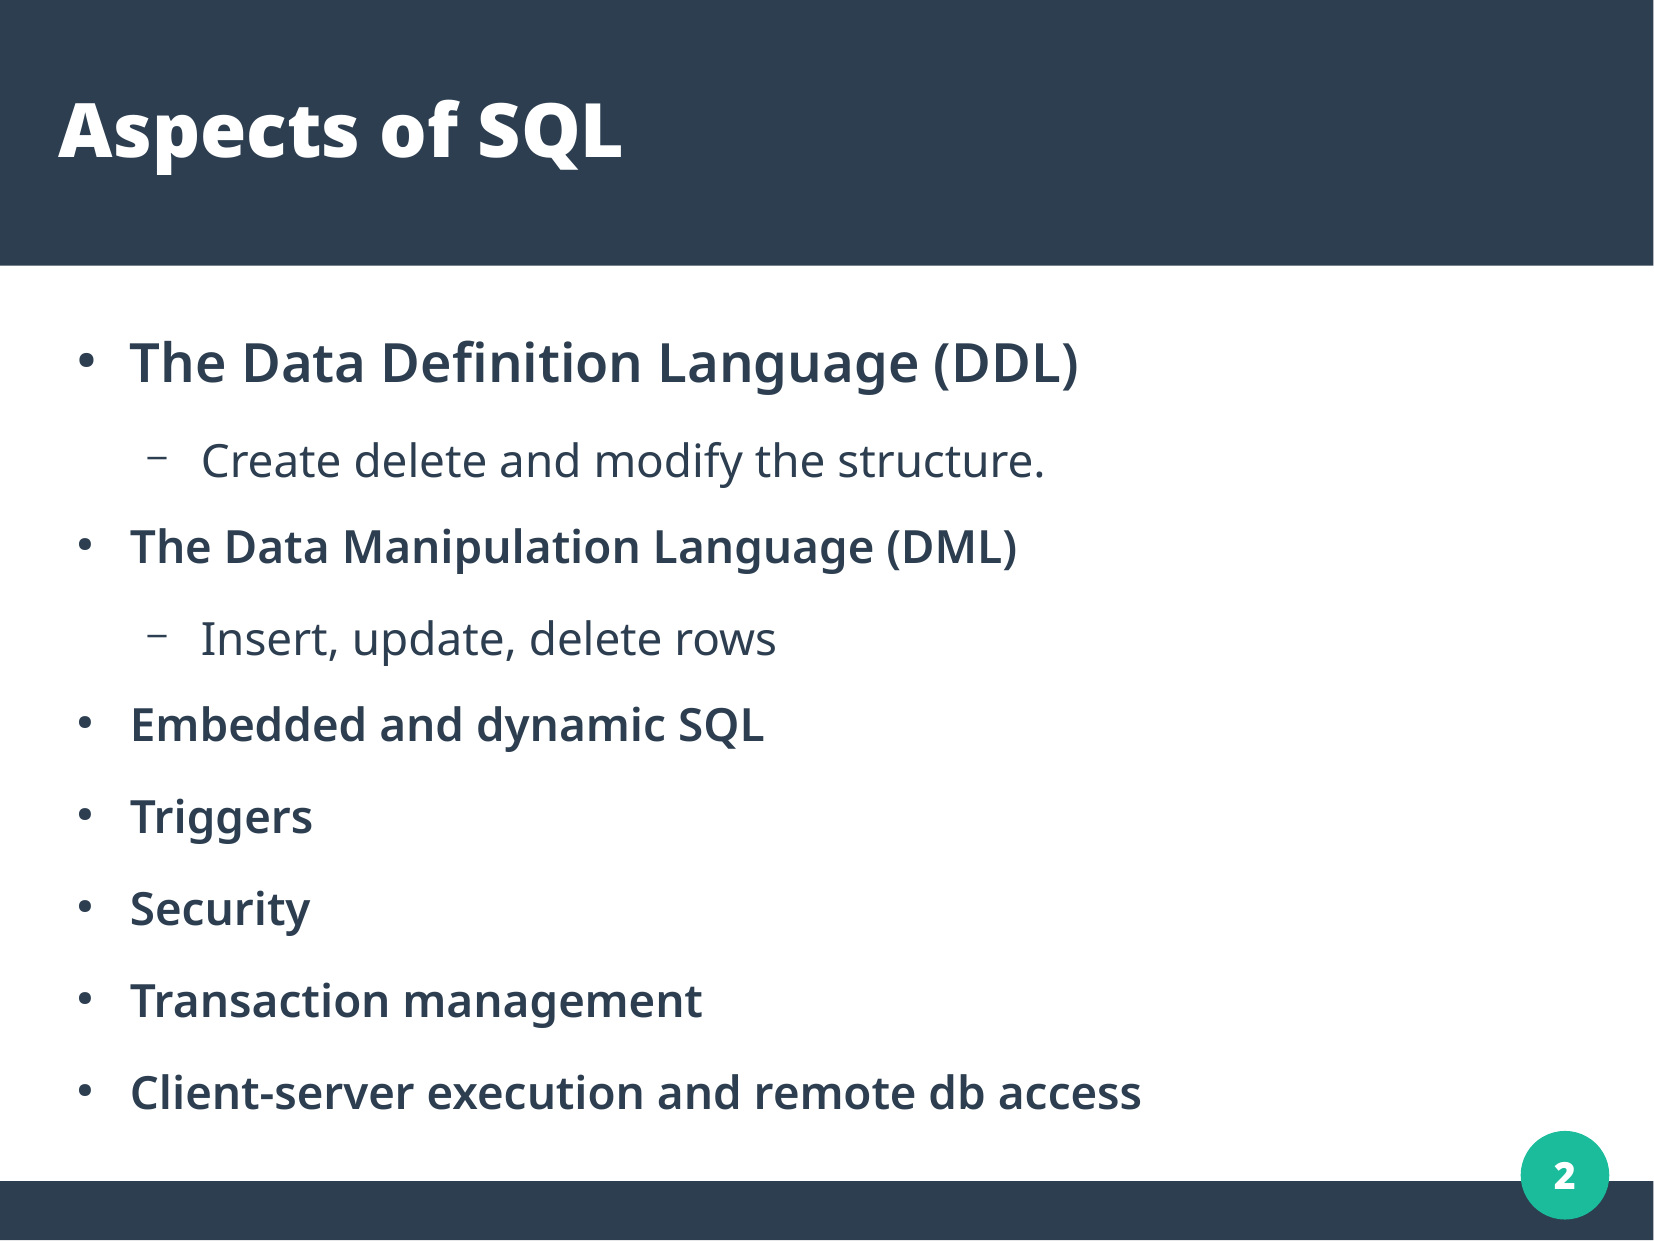

# Aspects of SQL
The Data Definition Language (DDL)
Create delete and modify the structure.
The Data Manipulation Language (DML)
Insert, update, delete rows
Embedded and dynamic SQL
Triggers
Security
Transaction management
Client-server execution and remote db access
2